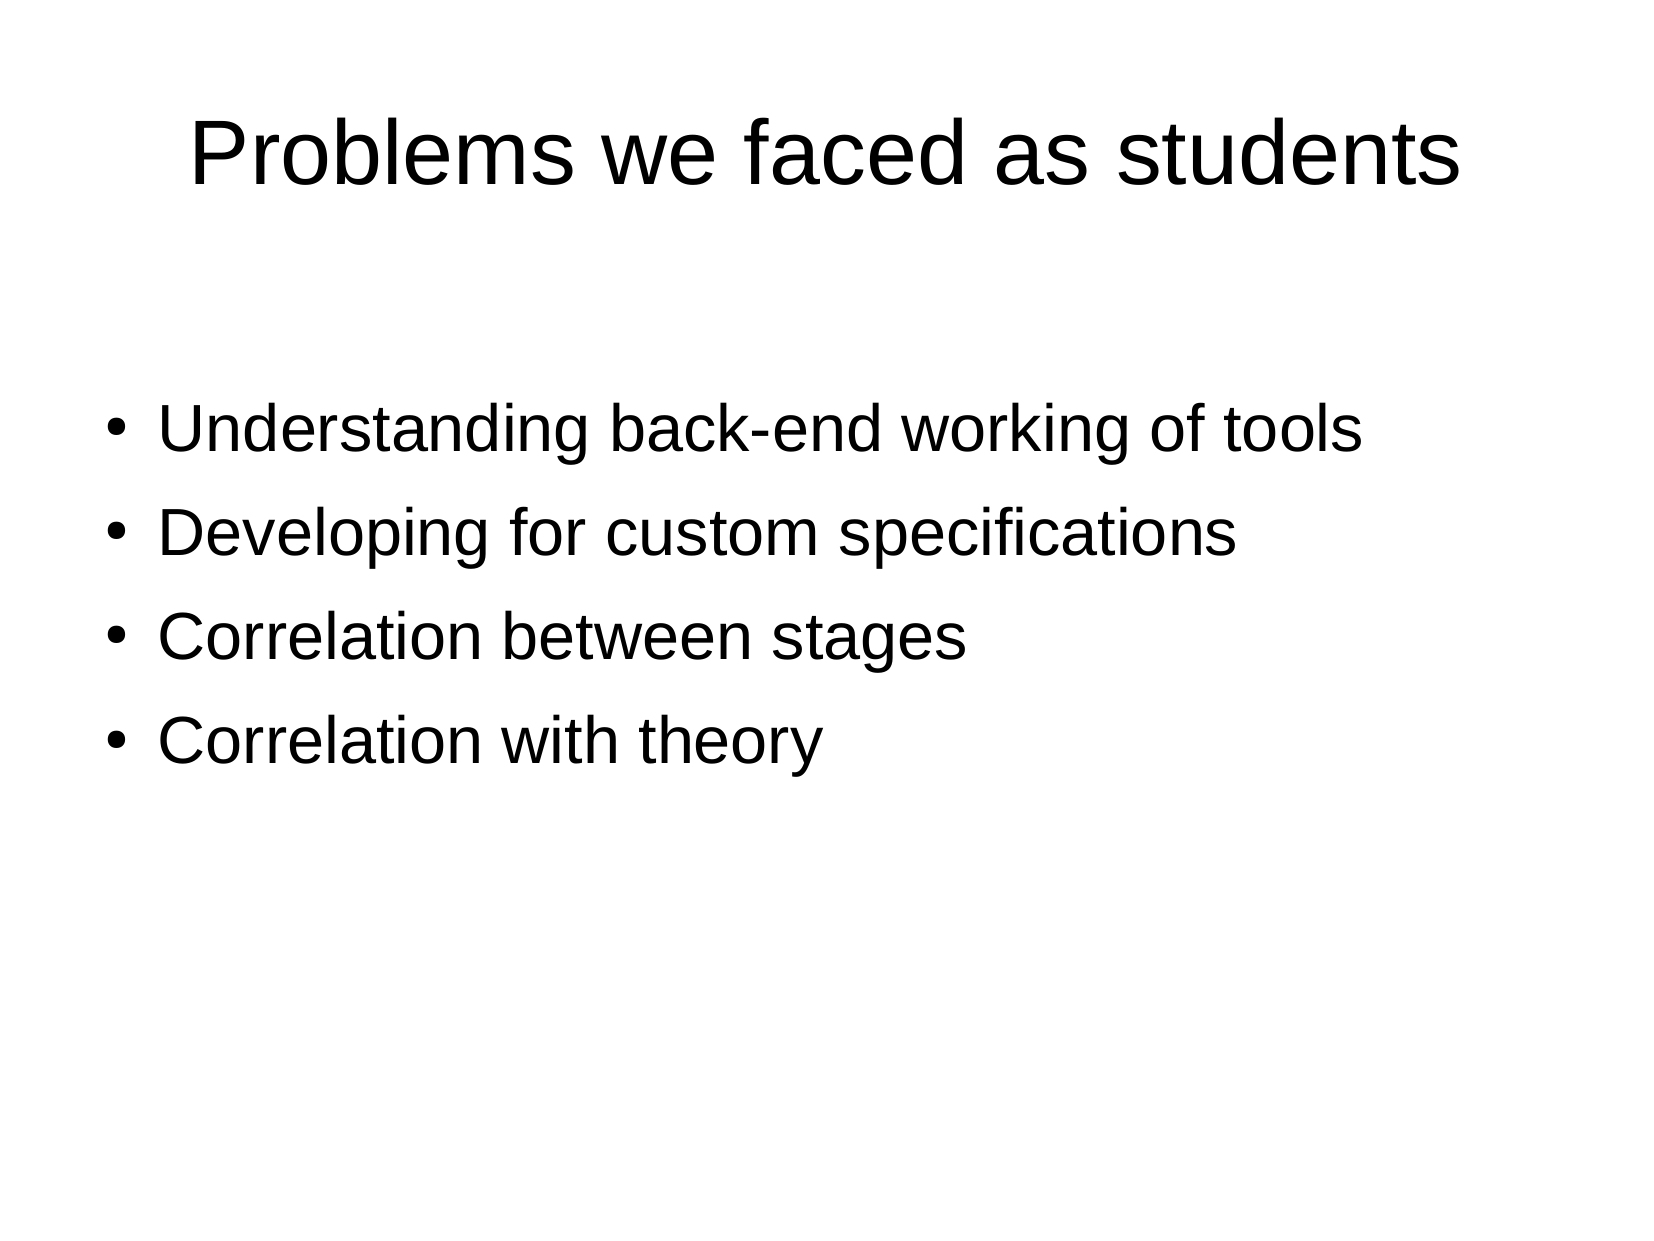

# Problems we faced as students
Understanding back-end working of tools
Developing for custom specifications
Correlation between stages
Correlation with theory